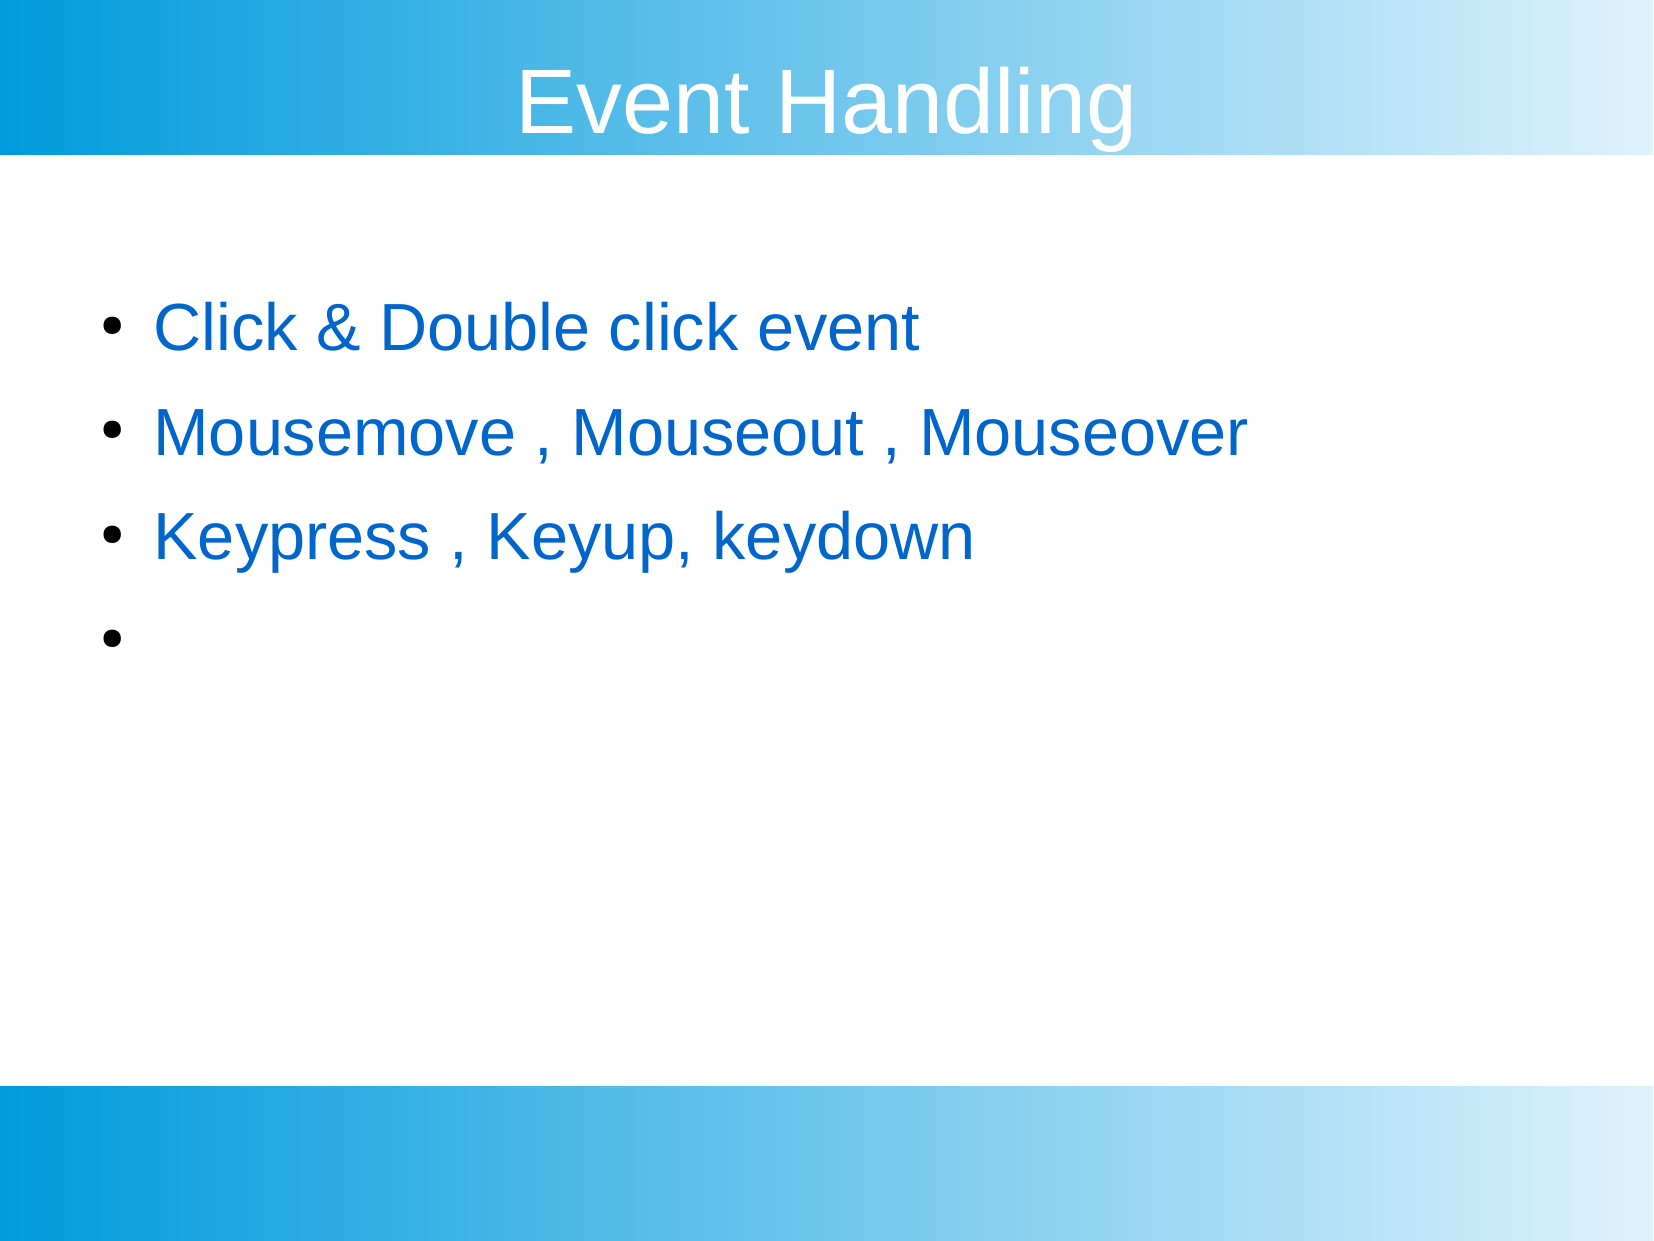

# Event Handling
Click & Double click event
Mousemove , Mouseout , Mouseover
Keypress , Keyup, keydown